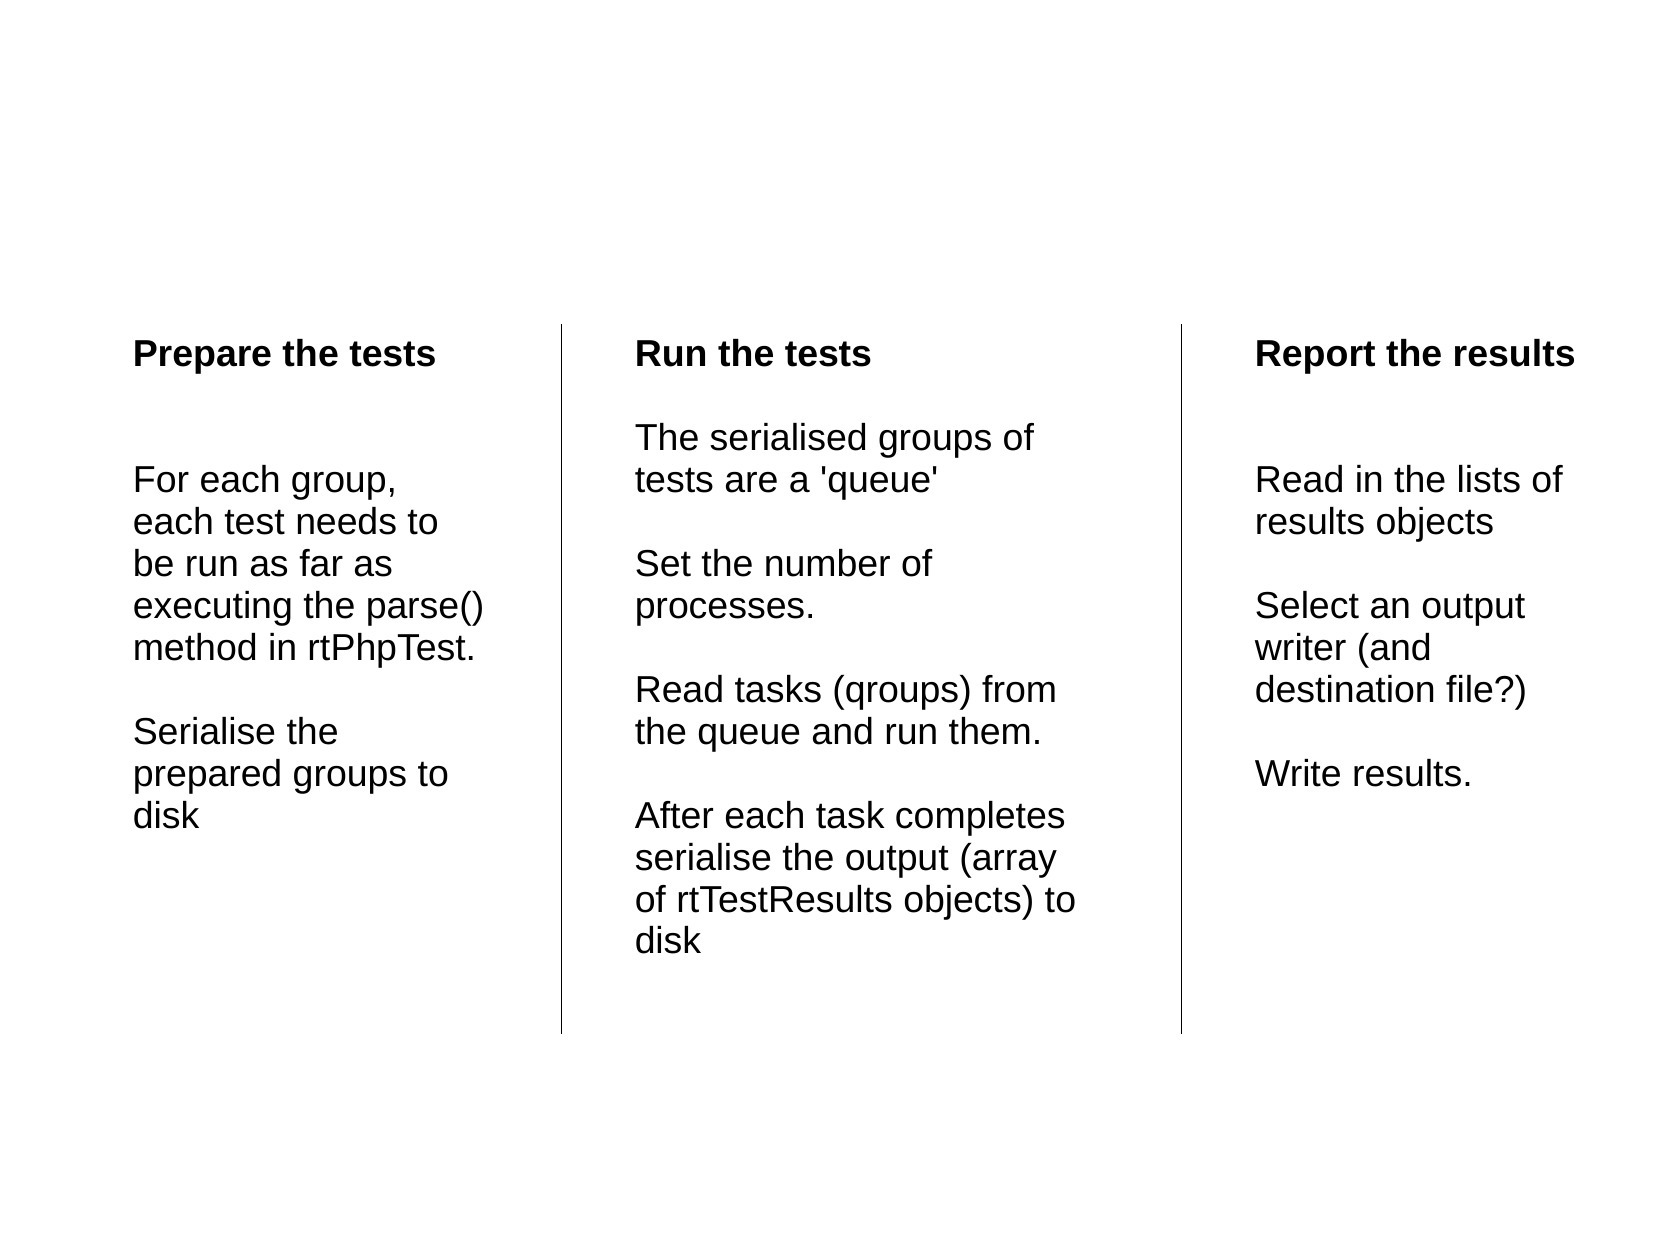

Prepare the tests
For each group, each test needs to be run as far as executing the parse() method in rtPhpTest.
Serialise the prepared groups to disk
Run the tests
The serialised groups of tests are a 'queue'
Set the number of processes.
Read tasks (qroups) from the queue and run them.
After each task completes serialise the output (array of rtTestResults objects) to disk
Report the results
Read in the lists of results objects
Select an output writer (and destination file?)
Write results.